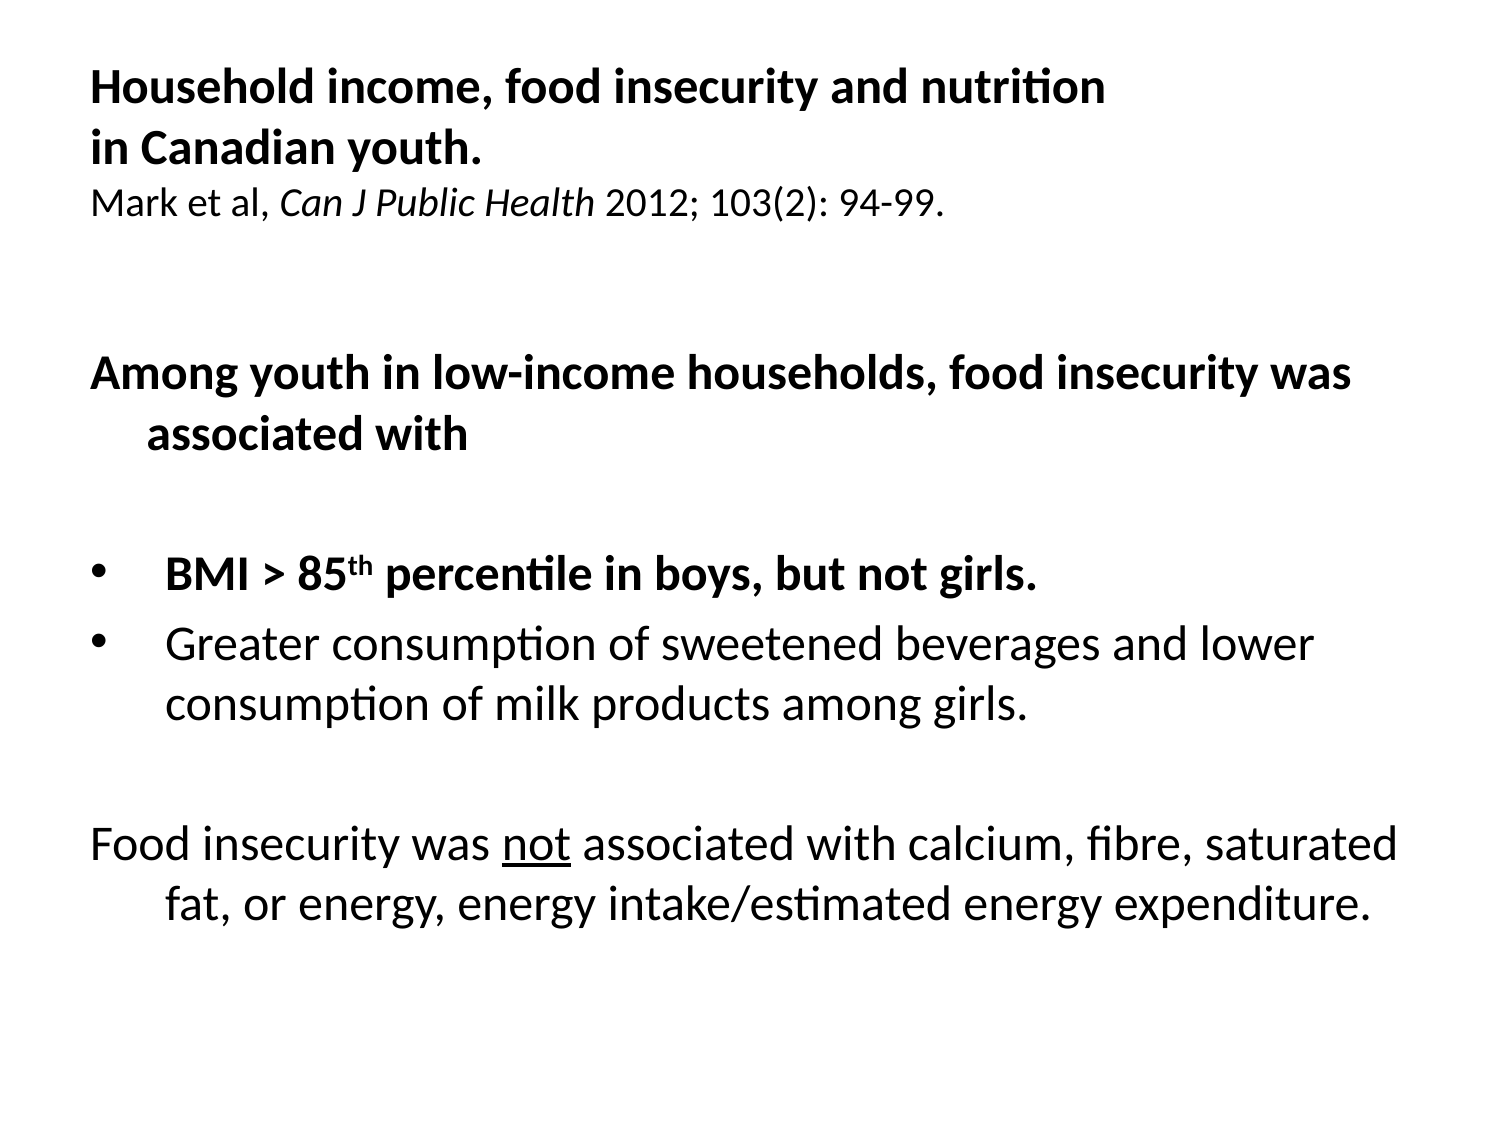

# Household income, food insecurity and nutrition in Canadian youth. Mark et al, Can J Public Health 2012; 103(2): 94-99.
Among youth in low-income households, food insecurity was associated with
BMI > 85th percentile in boys, but not girls.
Greater consumption of sweetened beverages and lower consumption of milk products among girls.
Food insecurity was not associated with calcium, fibre, saturated fat, or energy, energy intake/estimated energy expenditure.